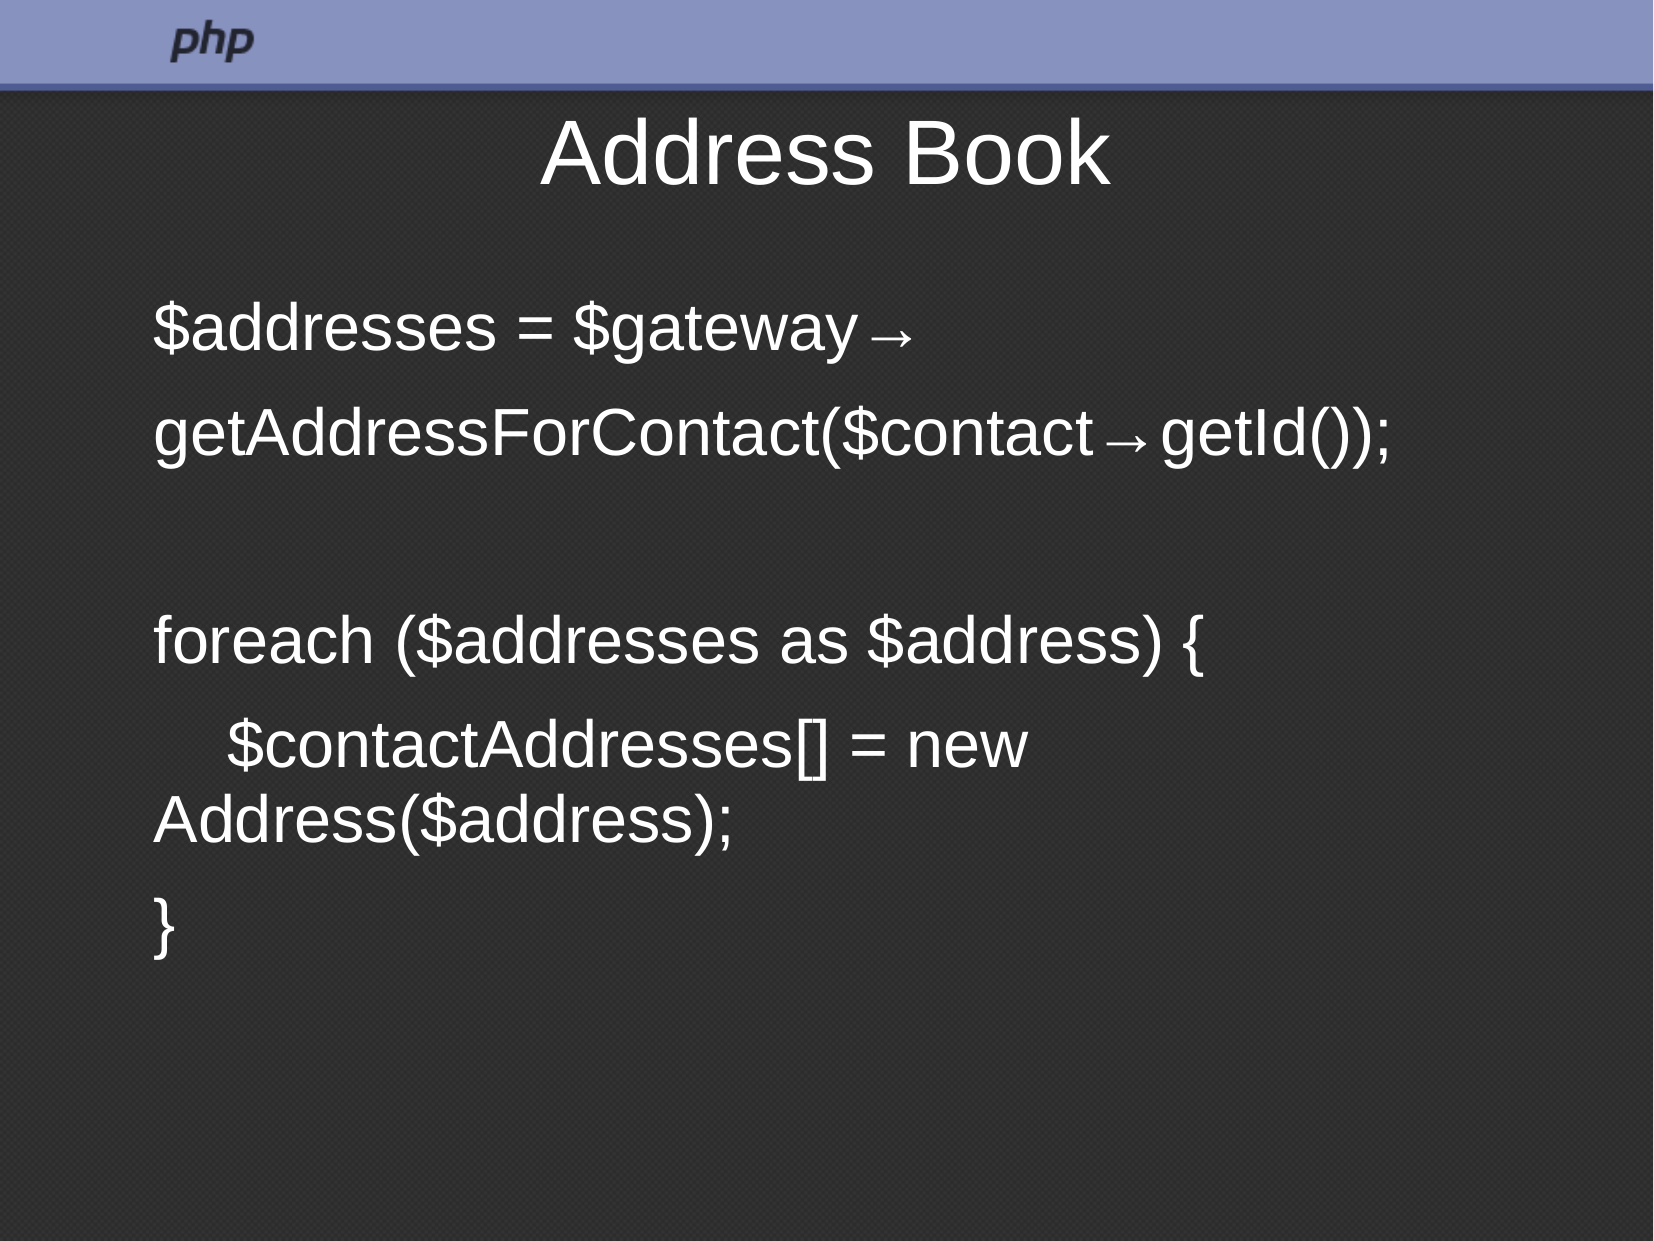

# Address Book
$addresses = $gateway→
getAddressForContact($contact→getId());
foreach ($addresses as $address) {
 $contactAddresses[] = new Address($address);
}